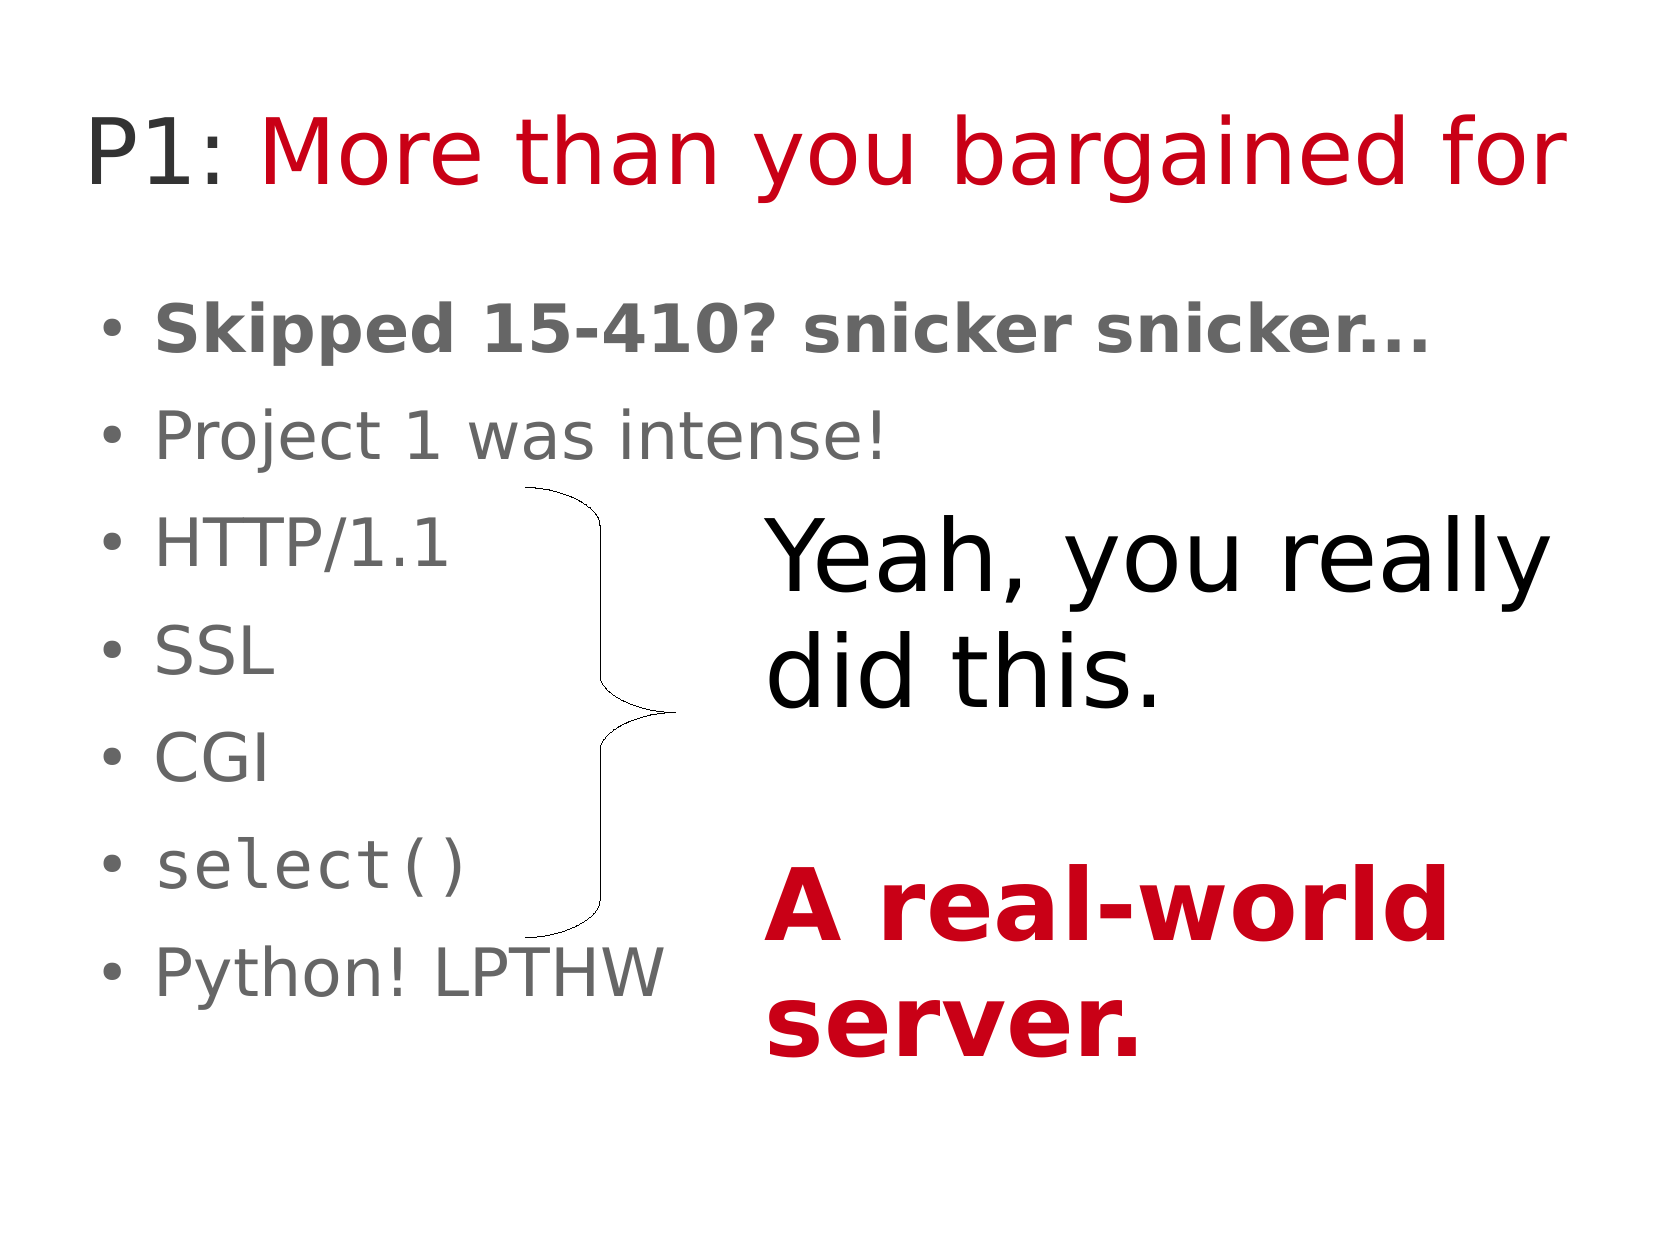

# P1: More than you bargained for
Skipped 15-410? snicker snicker...
Project 1 was intense!
HTTP/1.1
SSL
CGI
select()
Python! LPTHW
Yeah, you really did this.
A real-world server.